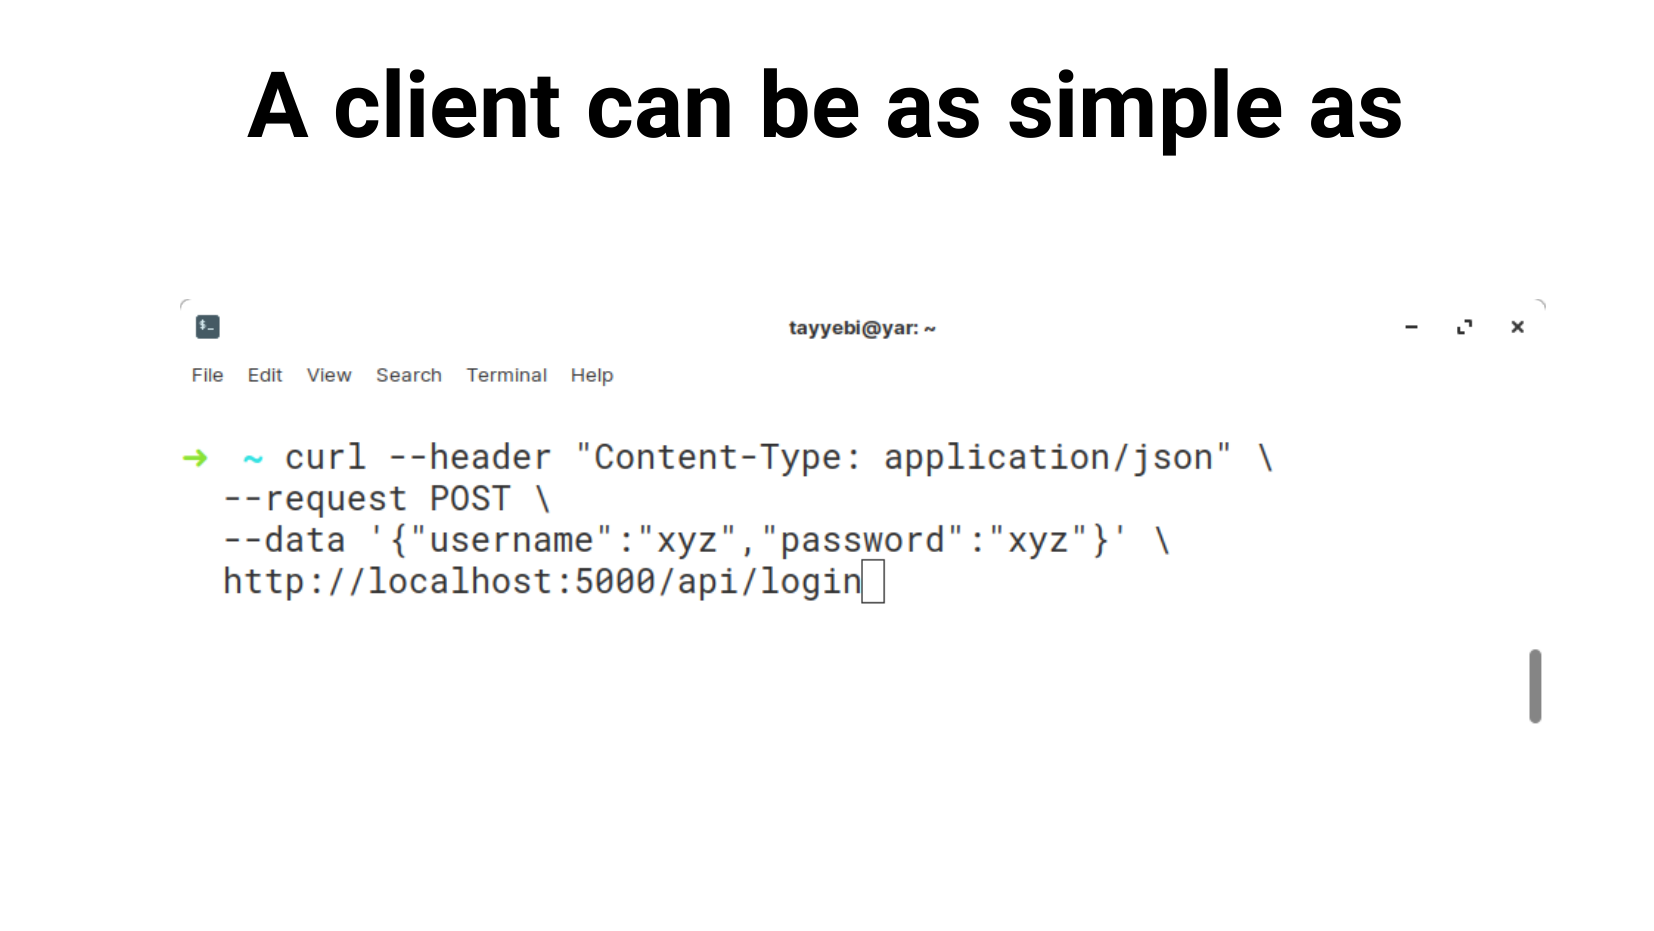

# A client can be as simple as